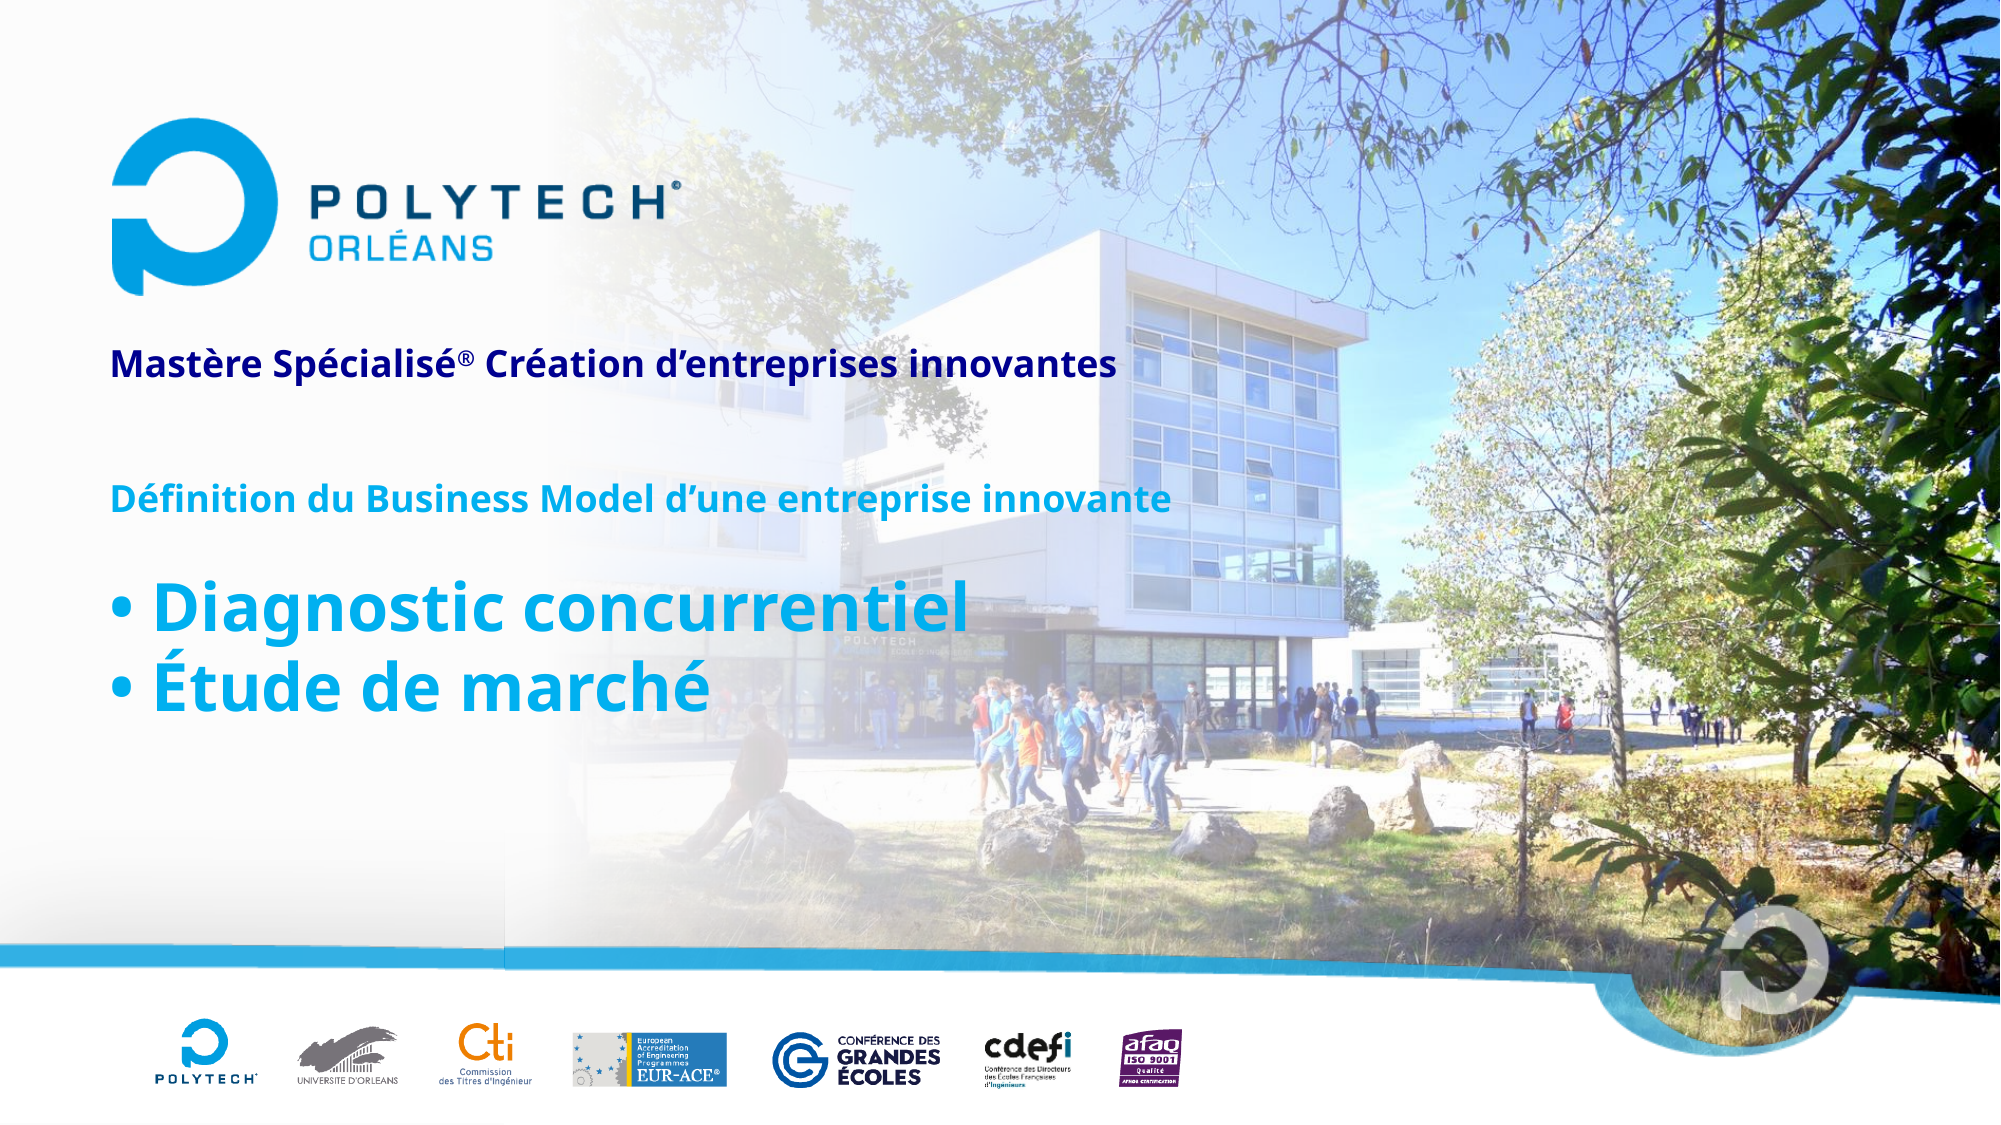

# Mastère Spécialisé® Création d’entreprises innovantes Définition du Business Model d’une entreprise innovante • Diagnostic concurrentiel • Étude de marché